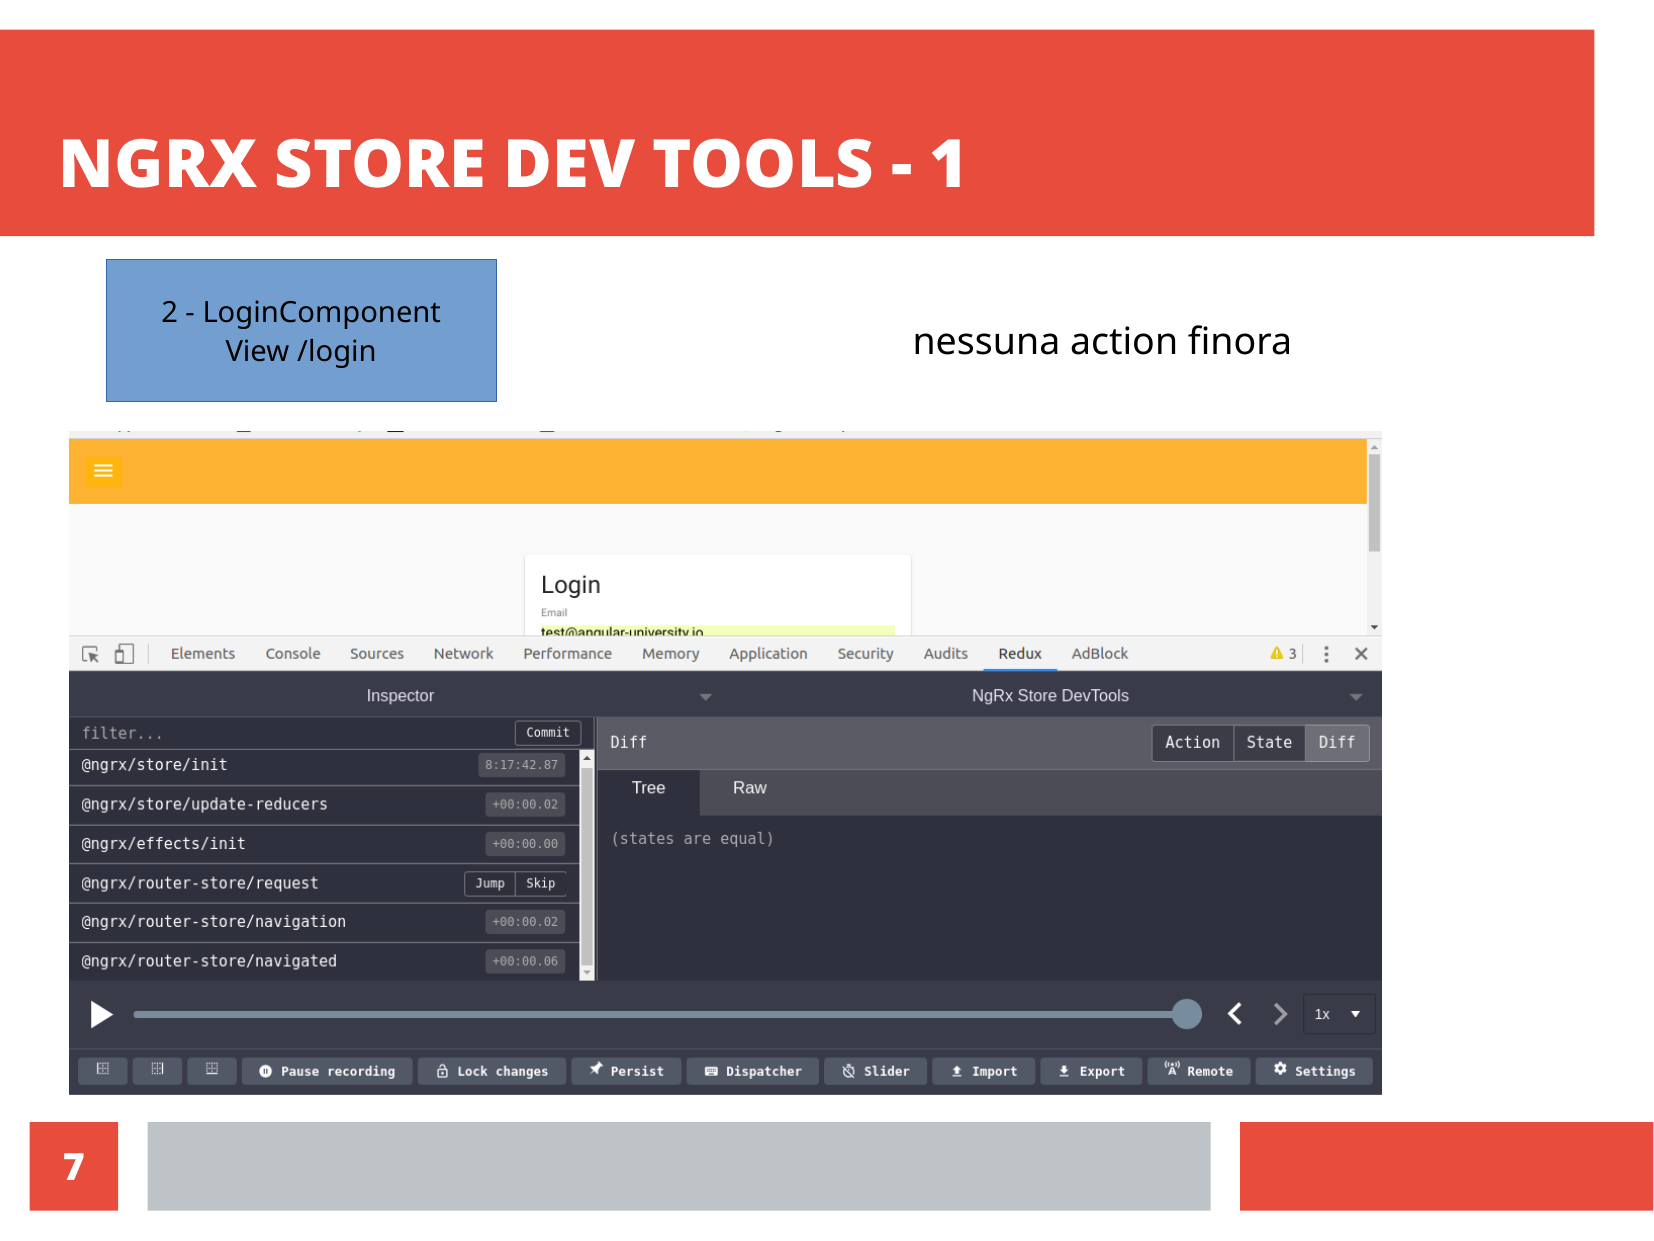

# NGRX STORE DEV TOOLS - 1
2 - LoginComponent
View /login
nessuna action finora
7